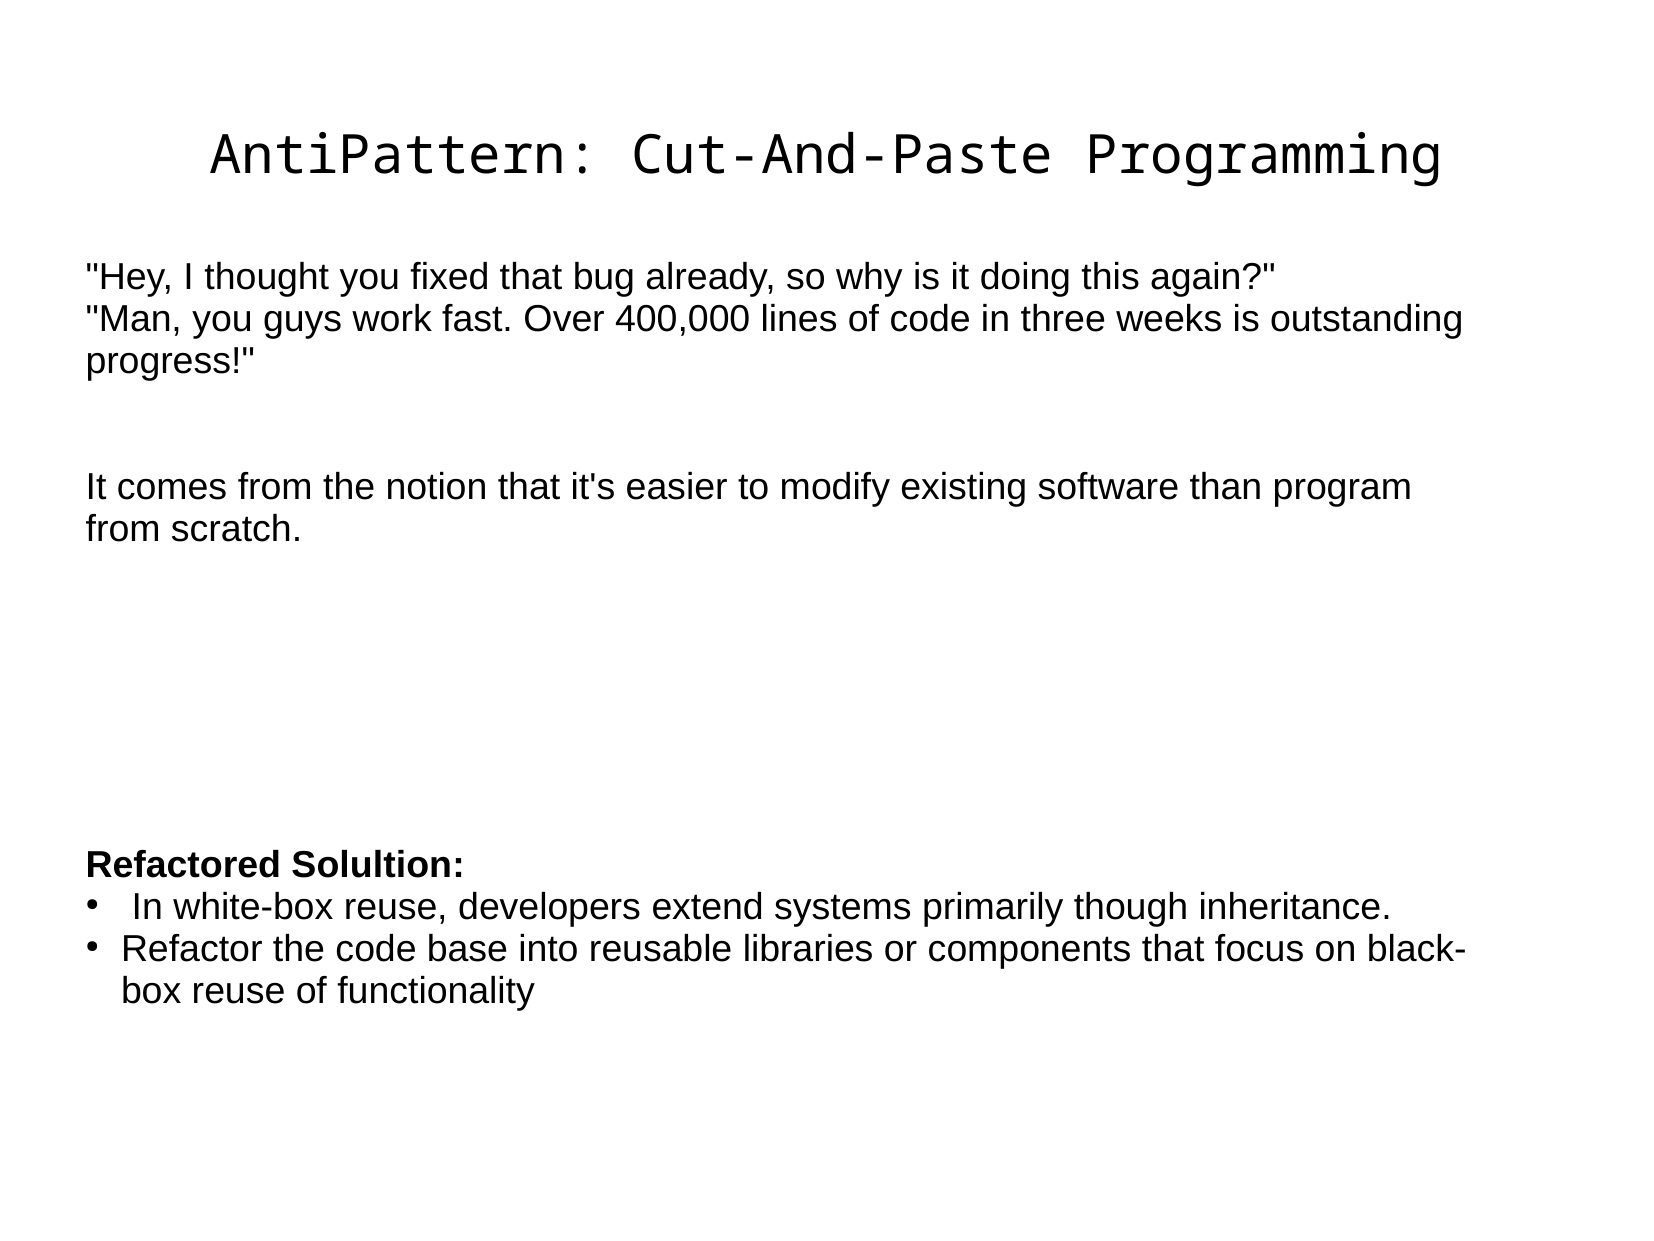

# AntiPattern: Cut-And-Paste Programming
"Hey, I thought you fixed that bug already, so why is it doing this again?"
"Man, you guys work fast. Over 400,000 lines of code in three weeks is outstanding progress!"
It comes from the notion that it's easier to modify existing software than program from scratch.
Refactored Solultion:
 In white-box reuse, developers extend systems primarily though inheritance.
Refactor the code base into reusable libraries or components that focus on black-box reuse of functionality